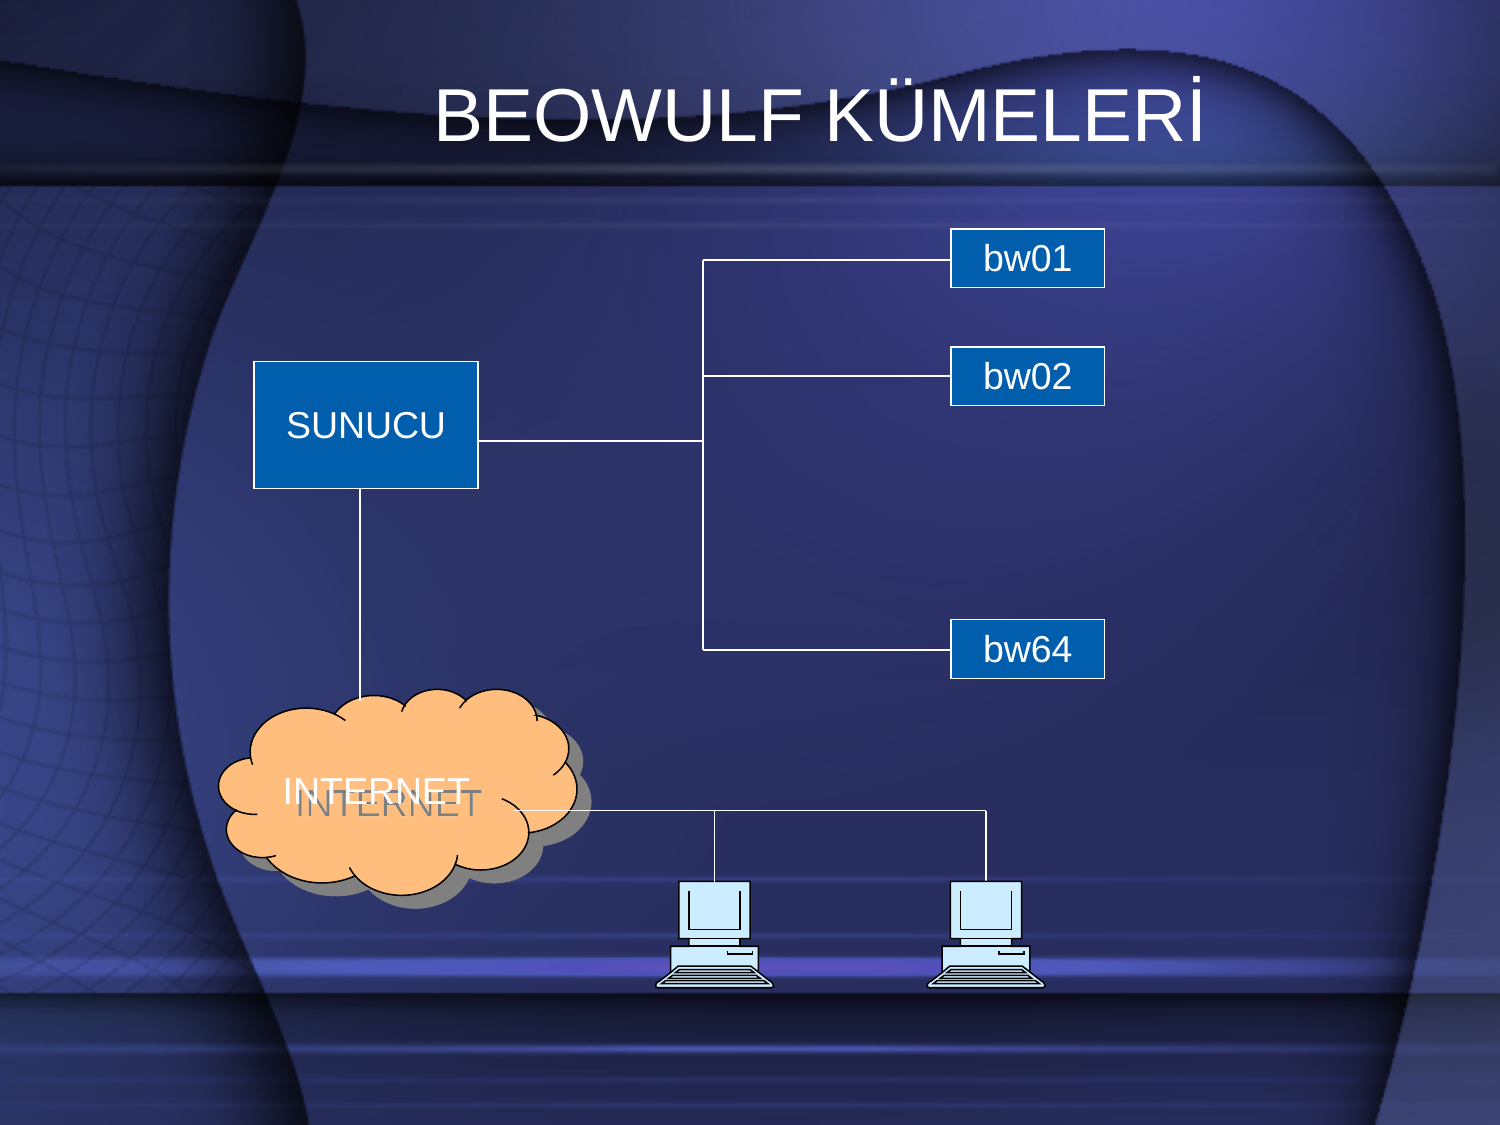

# BEOWULF KÜMELERİ
bw01
bw02
SUNUCU
bw64
INTERNET